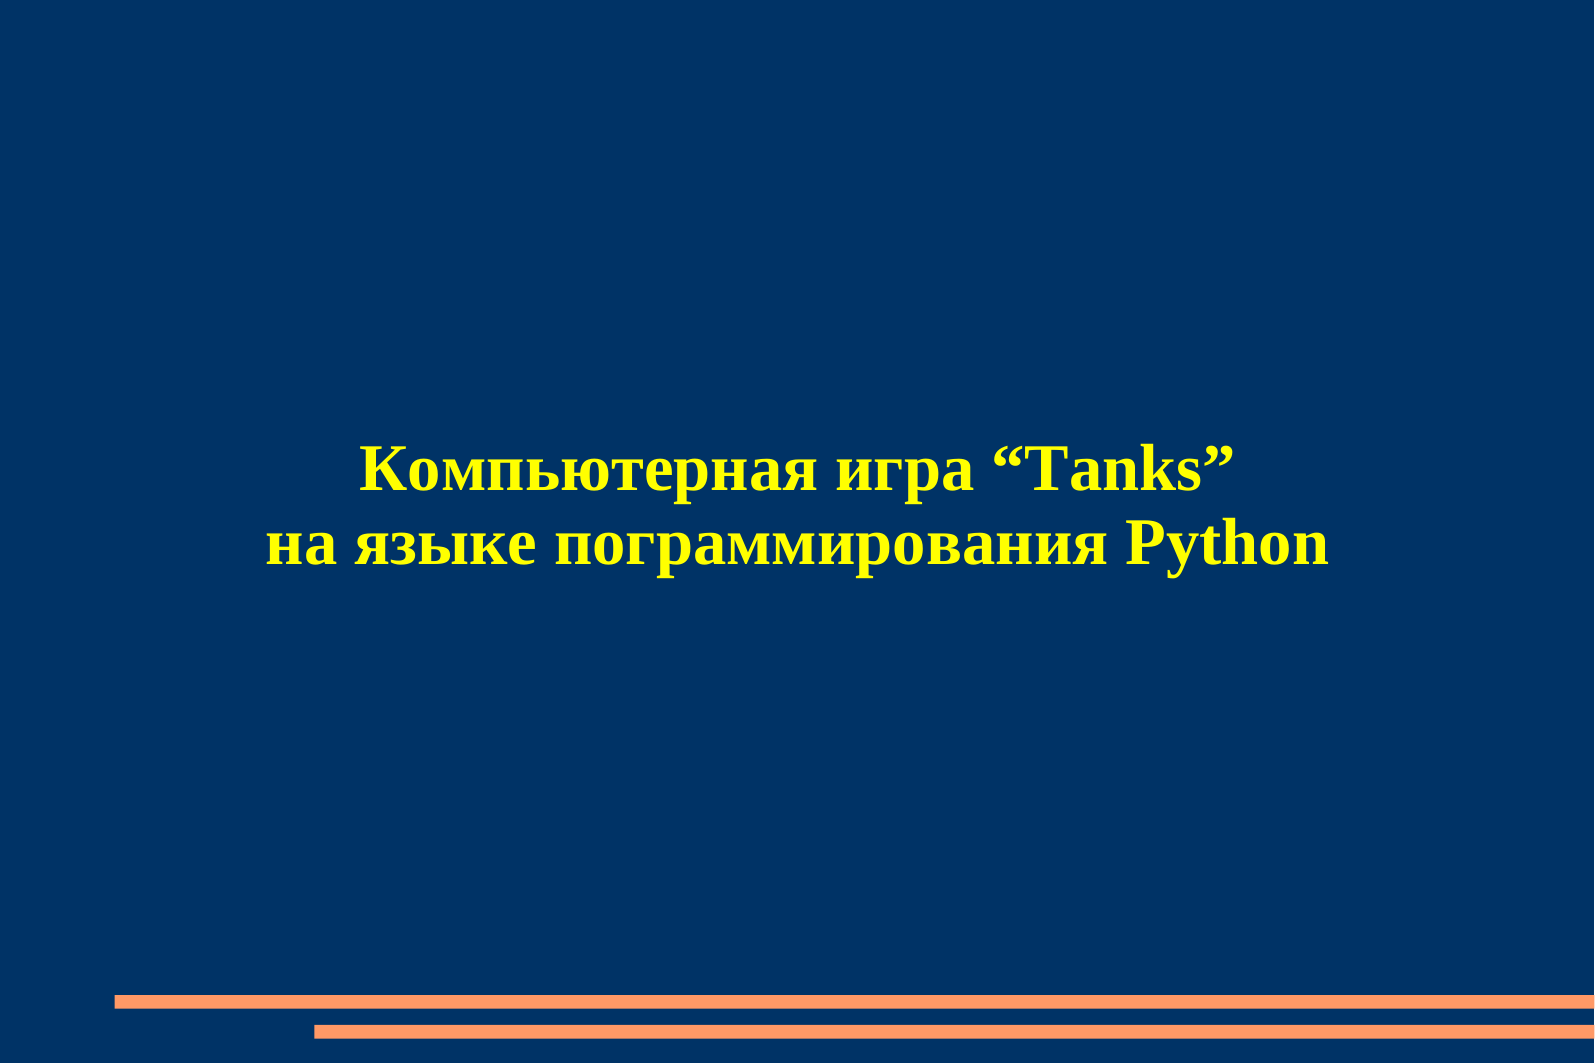

# Компьютерная игра “Tanks”
на языке пограммирования Python